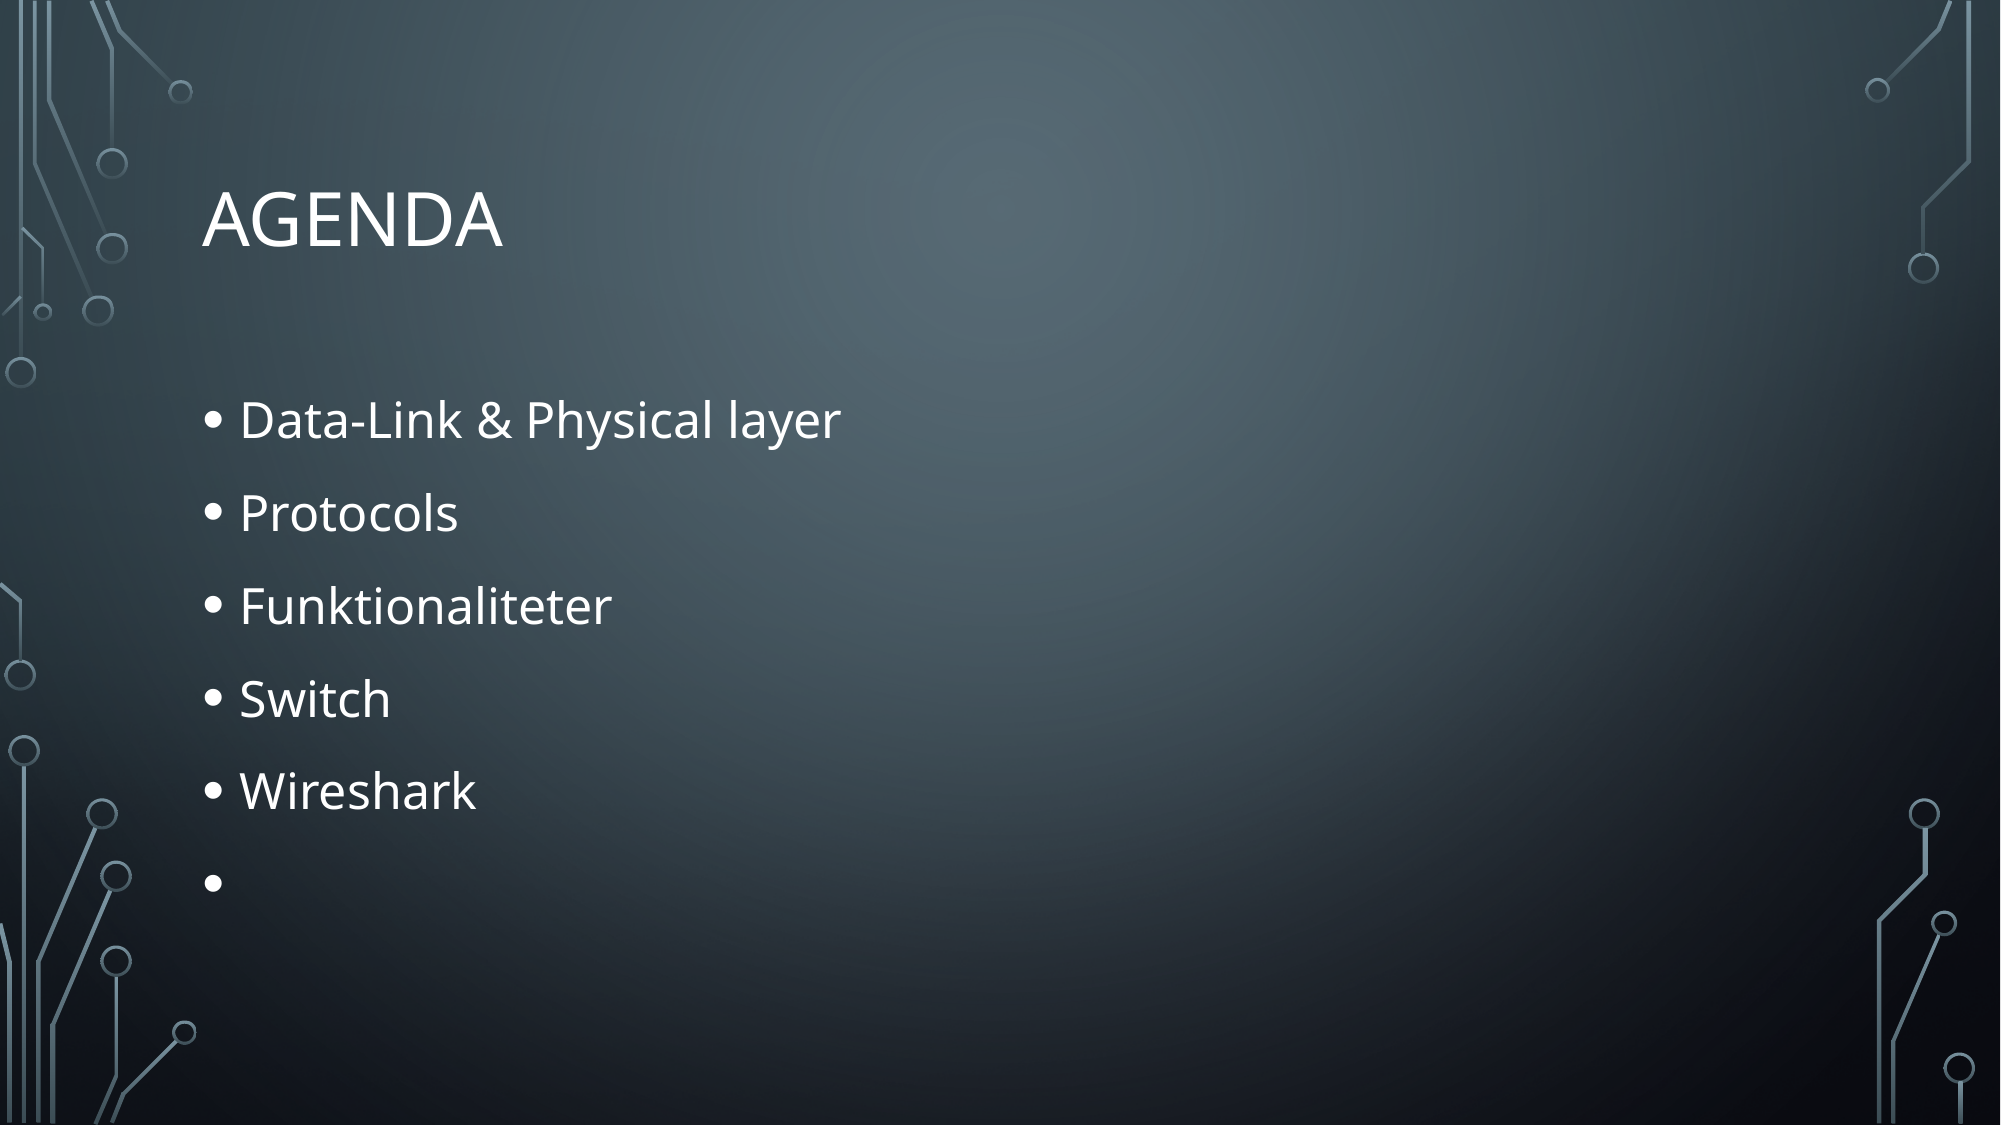

# agenda
Data-Link & Physical layer
Protocols
Funktionaliteter
Switch
Wireshark